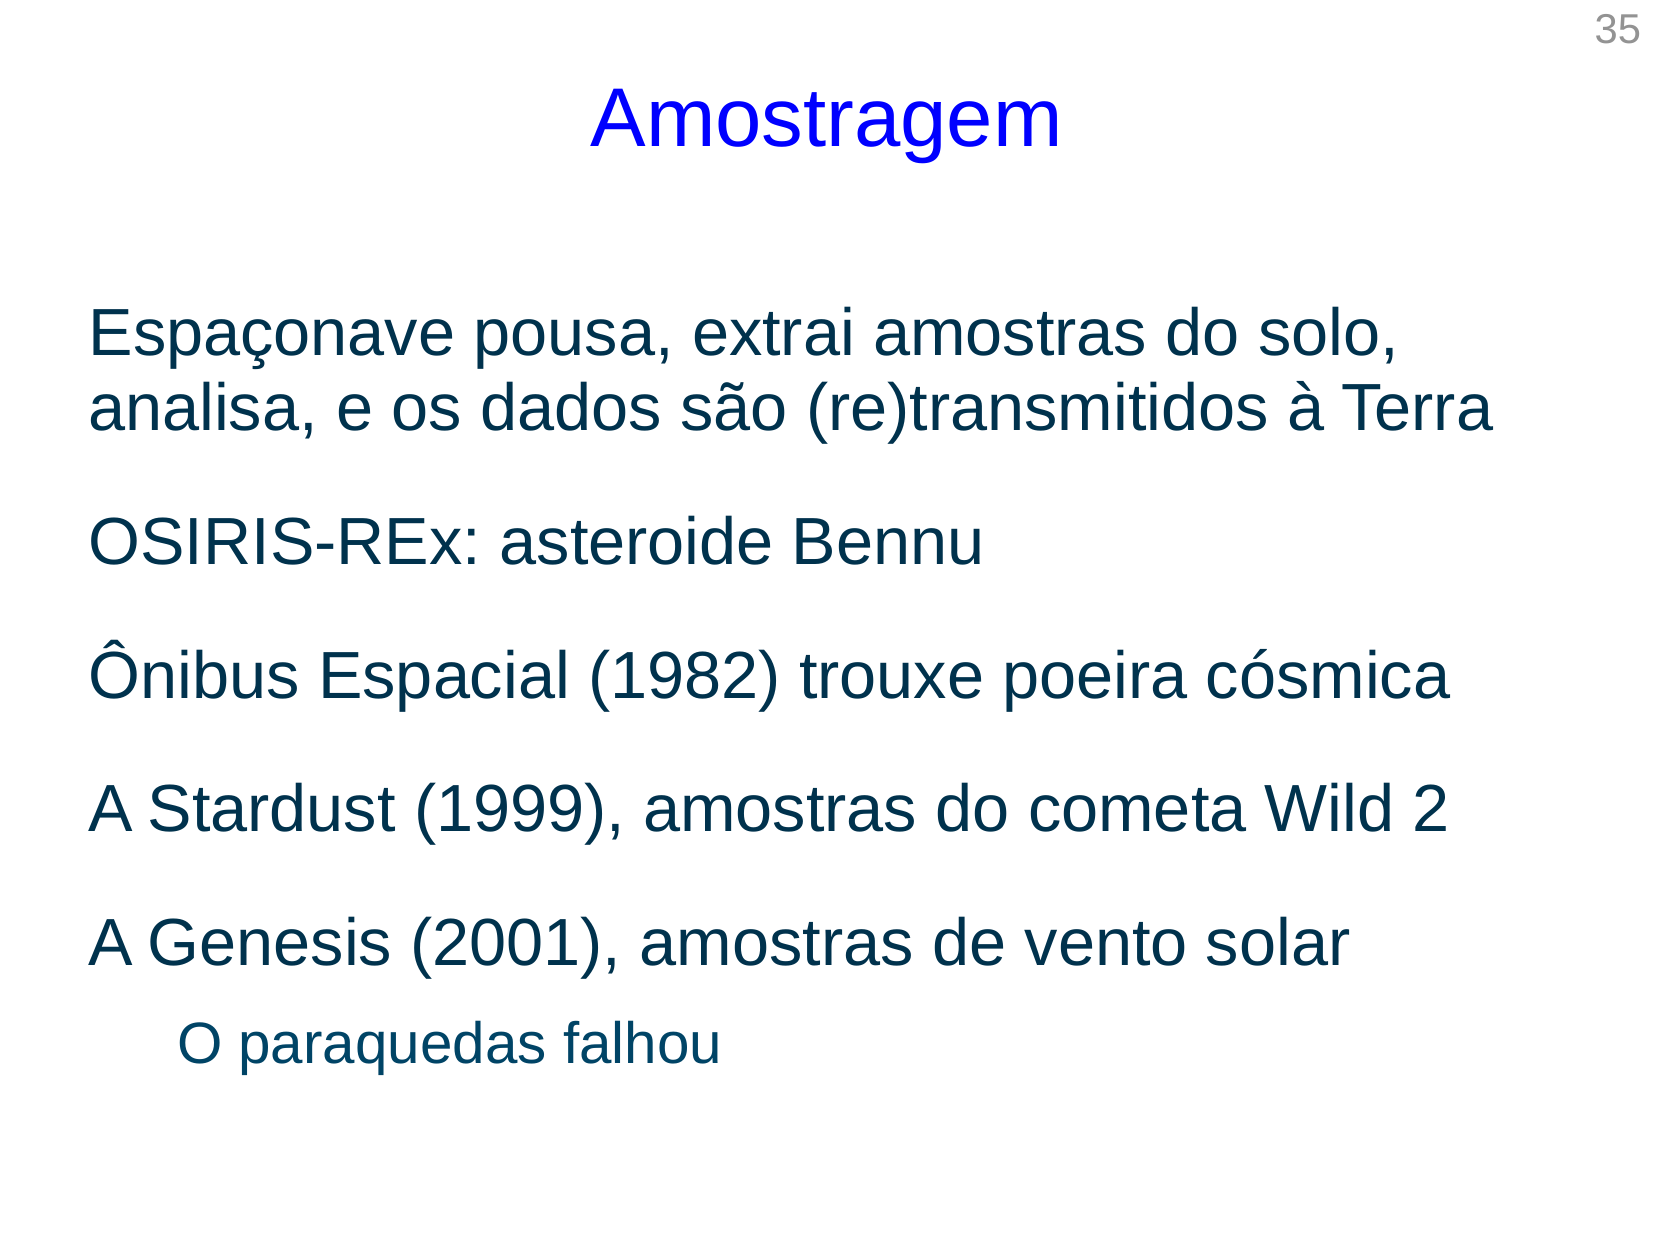

35
# Amostragem
Espaçonave pousa, extrai amostras do solo, analisa, e os dados são (re)transmitidos à Terra
OSIRIS-REx: asteroide Bennu
Ônibus Espacial (1982) trouxe poeira cósmica
A Stardust (1999), amostras do cometa Wild 2
A Genesis (2001), amostras de vento solar
O paraquedas falhou